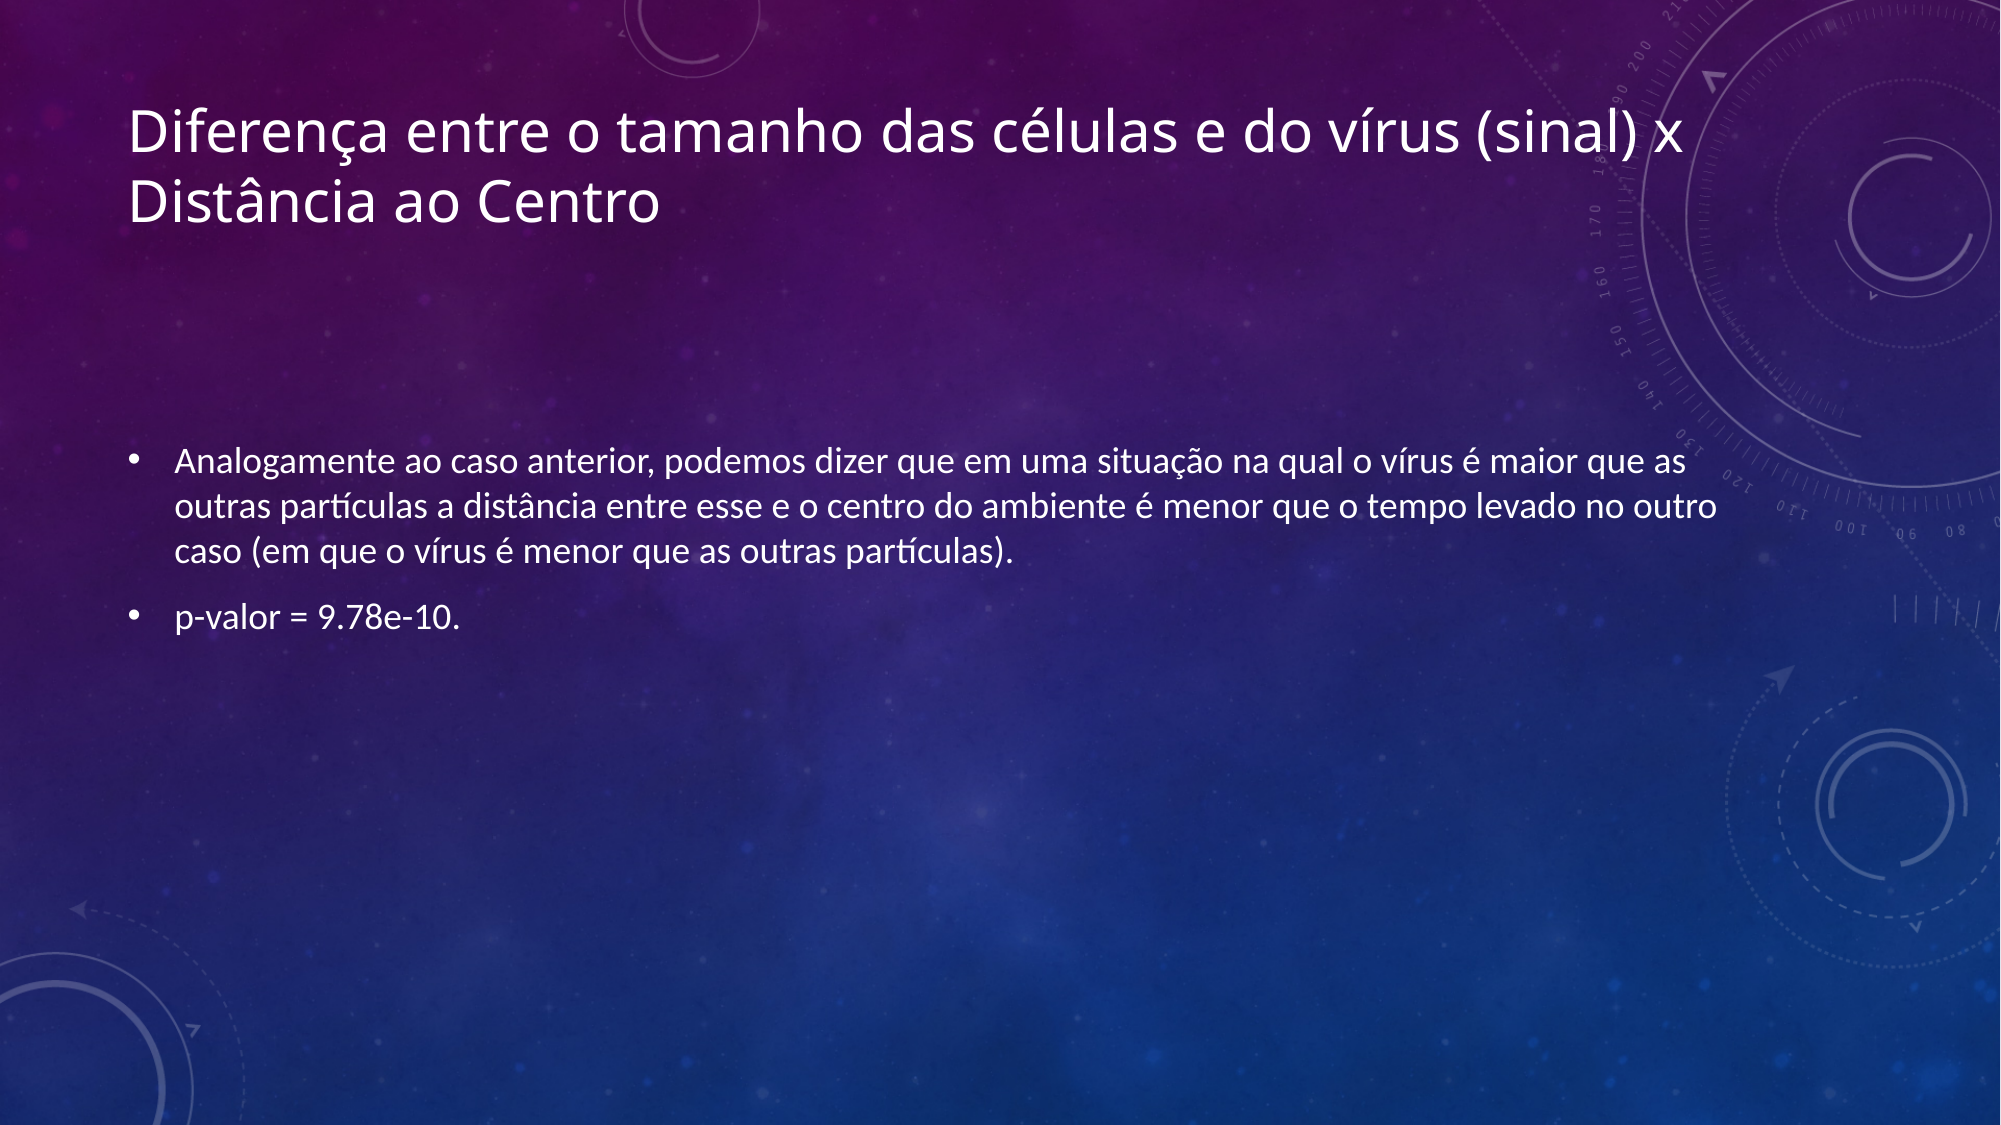

Diferença entre o tamanho das células e do vírus (sinal) x Distância ao Centro
# Analogamente ao caso anterior, podemos dizer que em uma situação na qual o vírus é maior que as outras partículas a distância entre esse e o centro do ambiente é menor que o tempo levado no outro caso (em que o vírus é menor que as outras partículas).
p-valor = 9.78e-10.